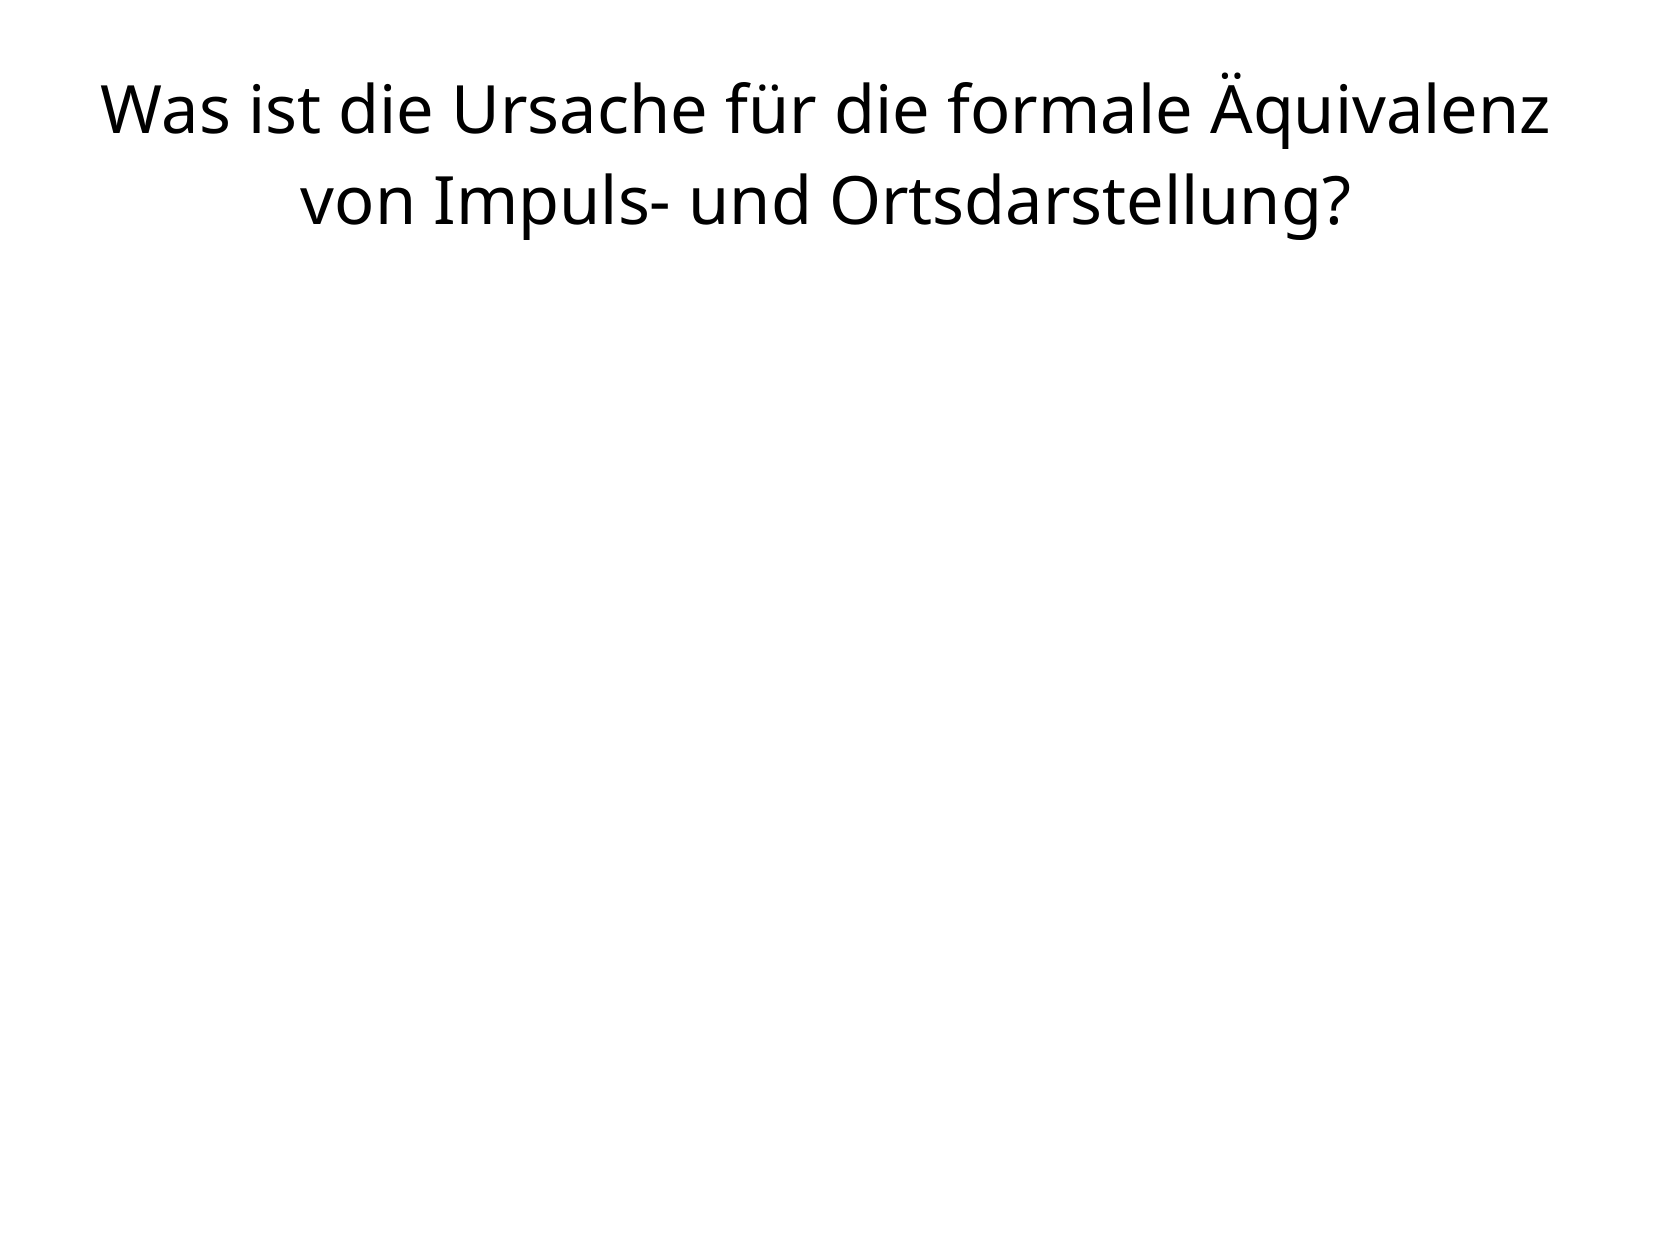

# Was ist die Ursache für die formale Äquivalenz von Impuls- und Ortsdarstellung?